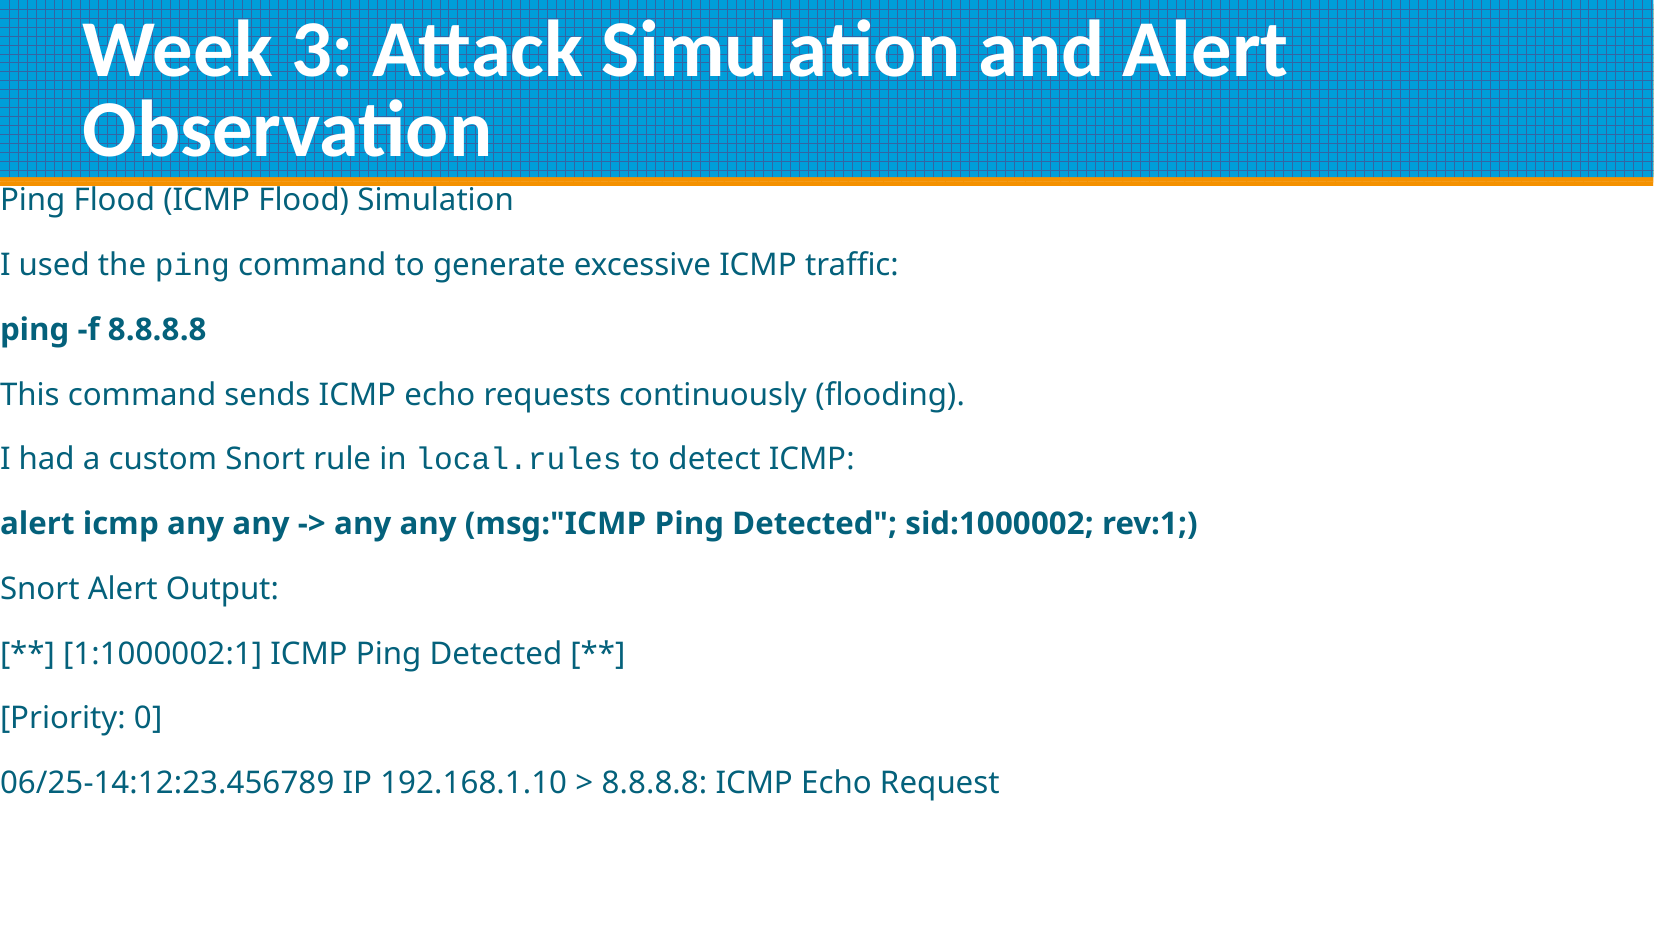

# Week 3: Attack Simulation and Alert Observation
Ping Flood (ICMP Flood) Simulation
I used the ping command to generate excessive ICMP traffic:
ping -f 8.8.8.8
This command sends ICMP echo requests continuously (flooding).
I had a custom Snort rule in local.rules to detect ICMP:
alert icmp any any -> any any (msg:"ICMP Ping Detected"; sid:1000002; rev:1;)
Snort Alert Output:
[**] [1:1000002:1] ICMP Ping Detected [**]
[Priority: 0]
06/25-14:12:23.456789 IP 192.168.1.10 > 8.8.8.8: ICMP Echo Request